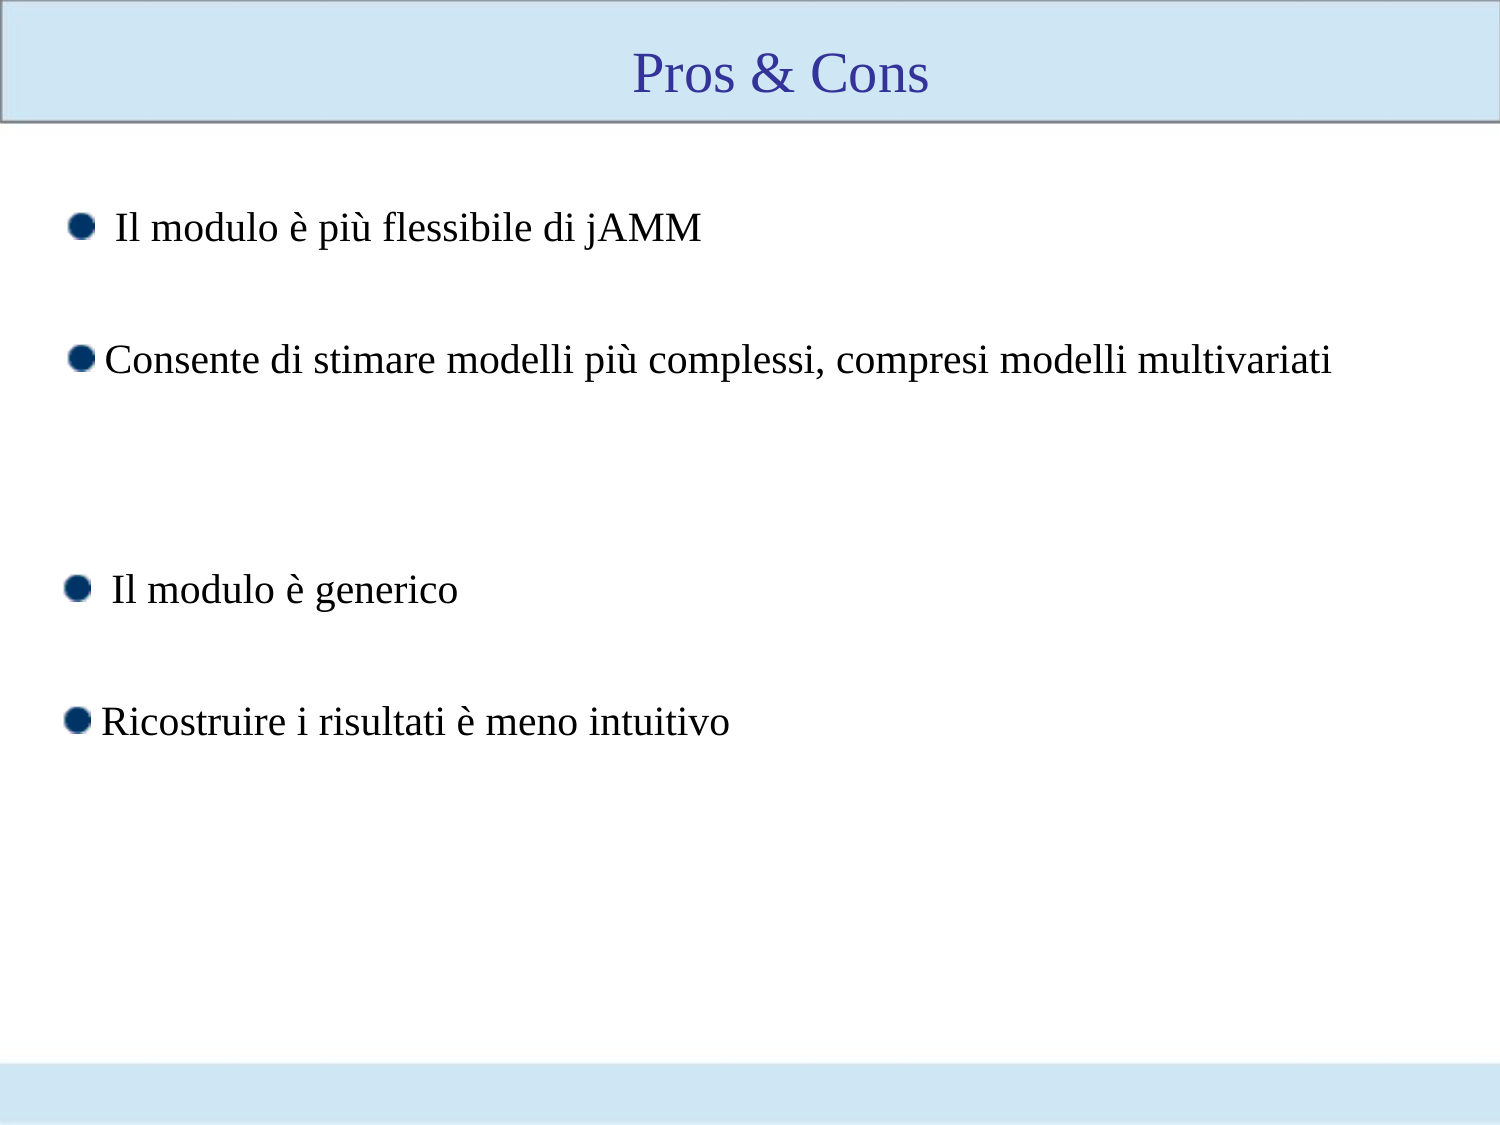

# Pros & Cons
 Il modulo è più flessibile di jAMM
 Consente di stimare modelli più complessi, compresi modelli multivariati
 Il modulo è generico
 Ricostruire i risultati è meno intuitivo